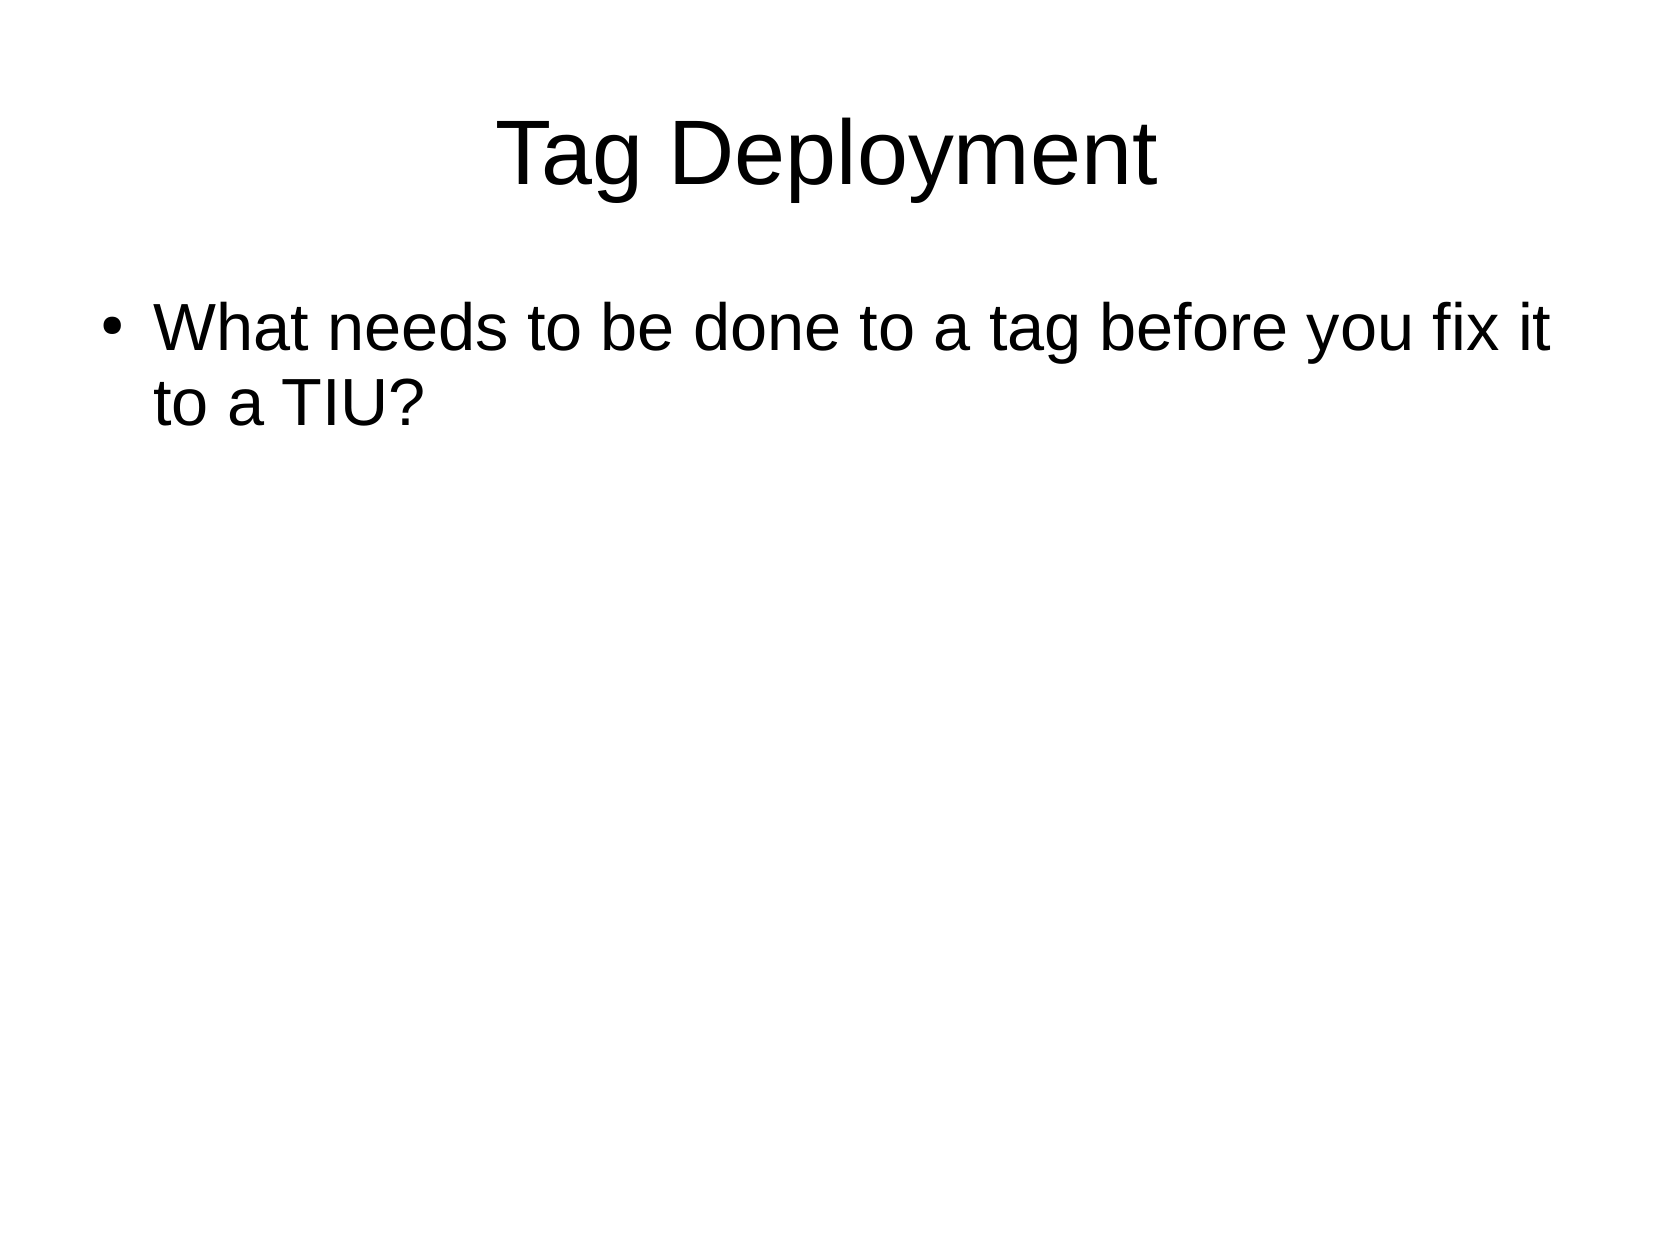

# Tag Deployment
What needs to be done to a tag before you fix it to a TIU?